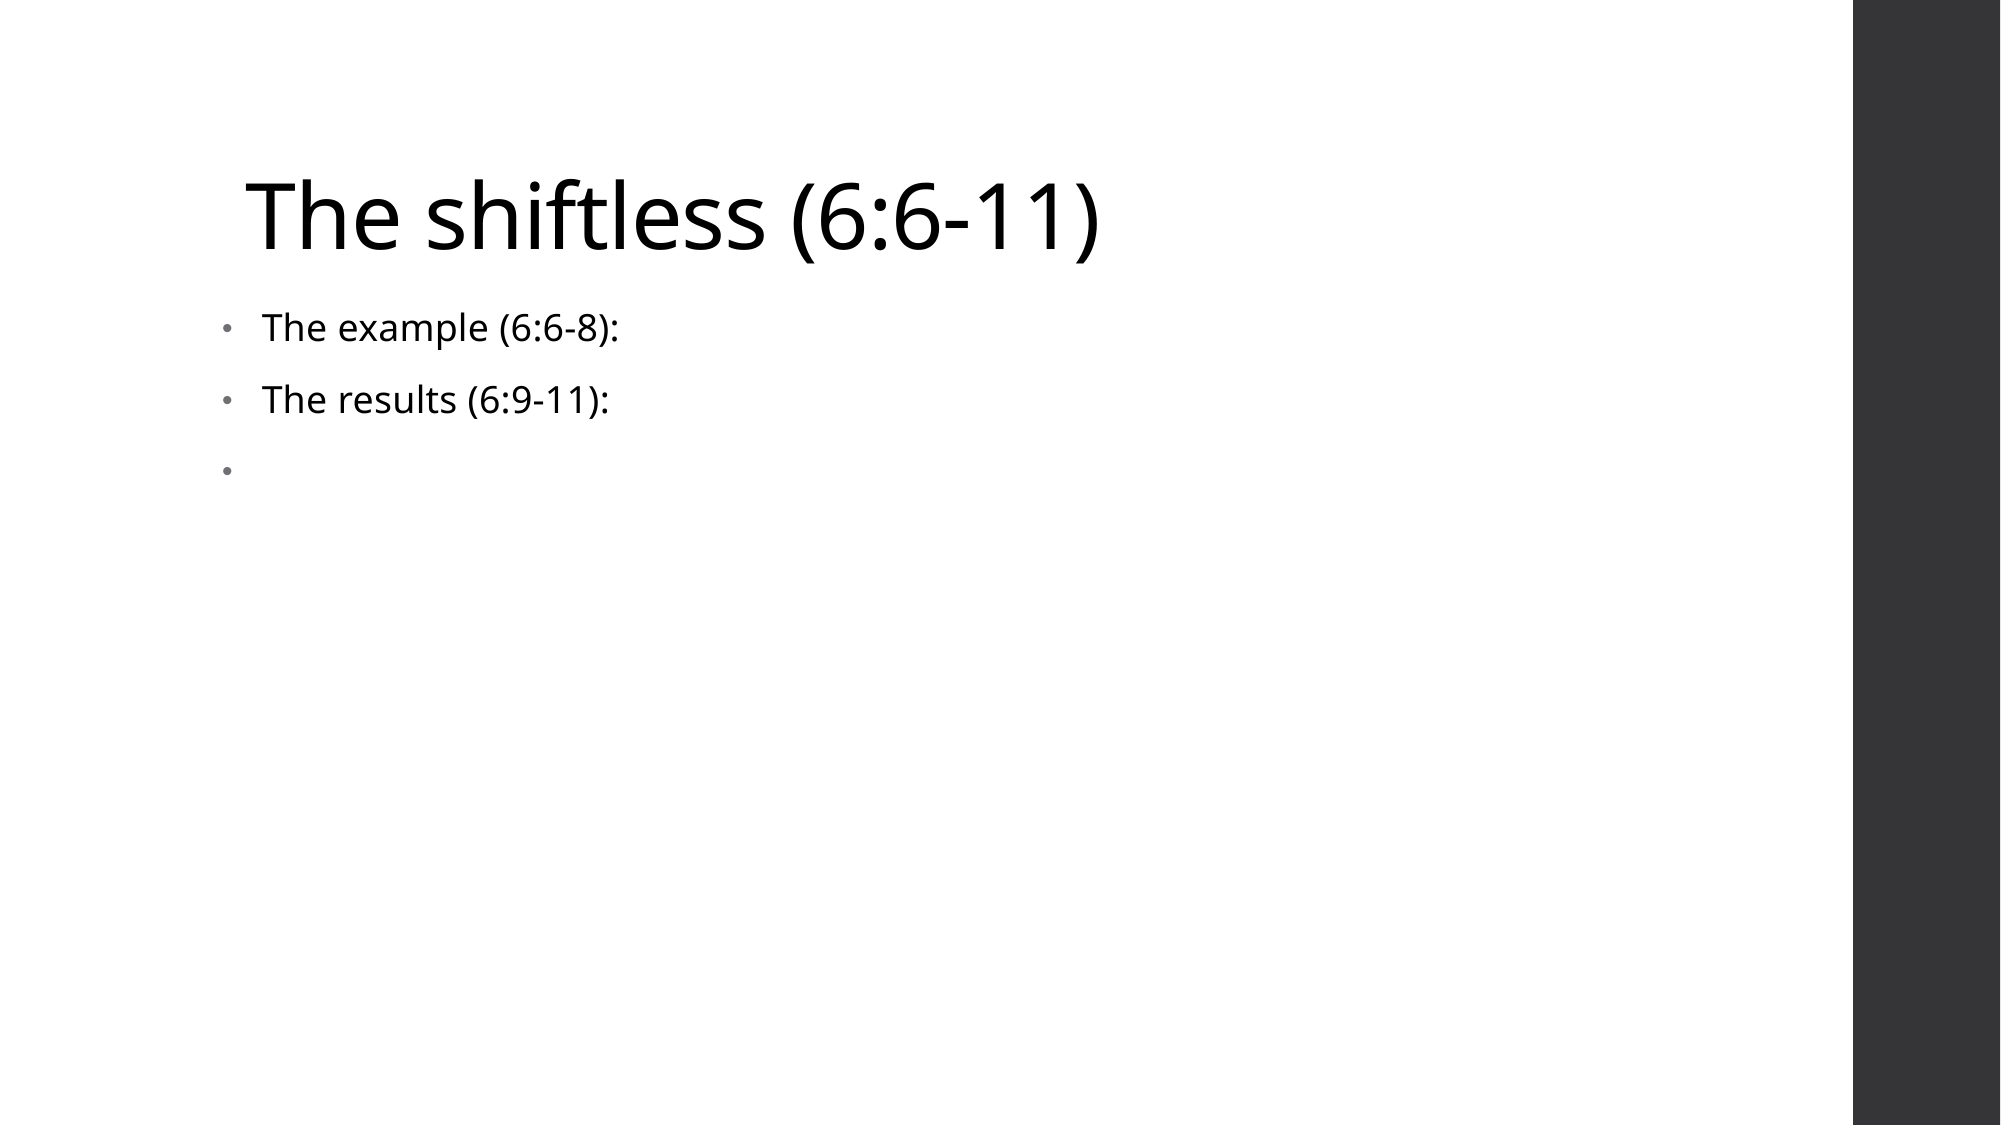

# The shiftless (6:6-11)
 The example (6:6-8):
 The results (6:9-11):